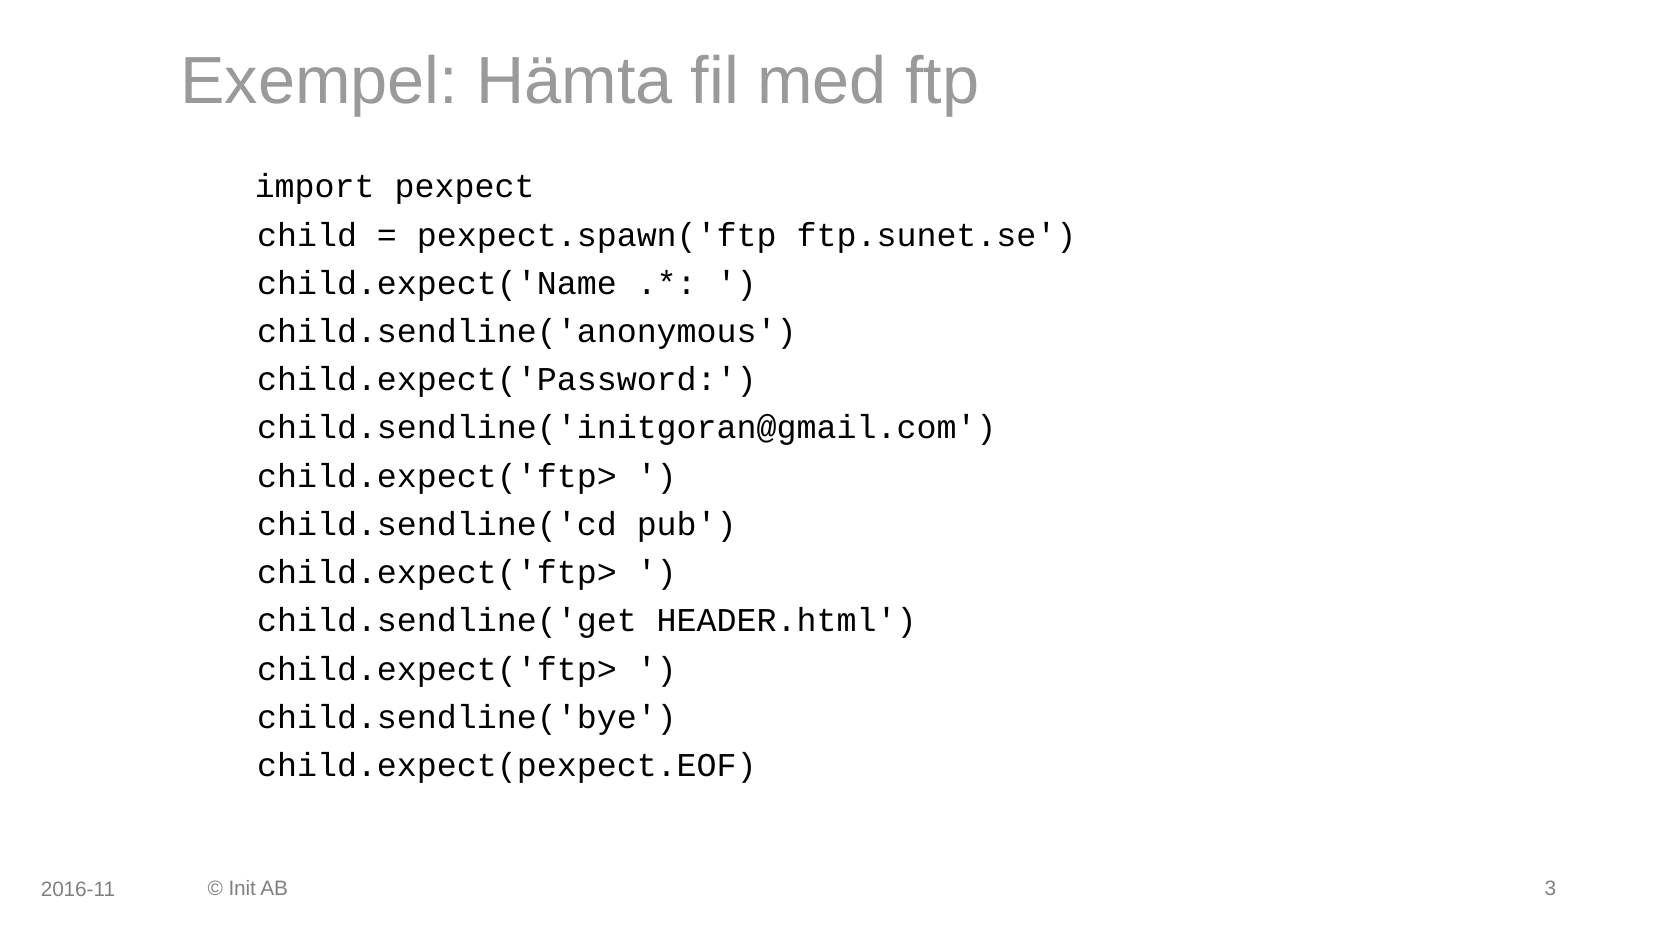

Exempel: Hämta fil med ftp
 import pexpect
child = pexpect.spawn('ftp ftp.sunet.se')
child.expect('Name .*: ')
child.sendline('anonymous')
child.expect('Password:')
child.sendline('initgoran@gmail.com')
child.expect('ftp> ')
child.sendline('cd pub')
child.expect('ftp> ')
child.sendline('get HEADER.html')
child.expect('ftp> ')
child.sendline('bye')
child.expect(pexpect.EOF)
© Init AB
2016-11